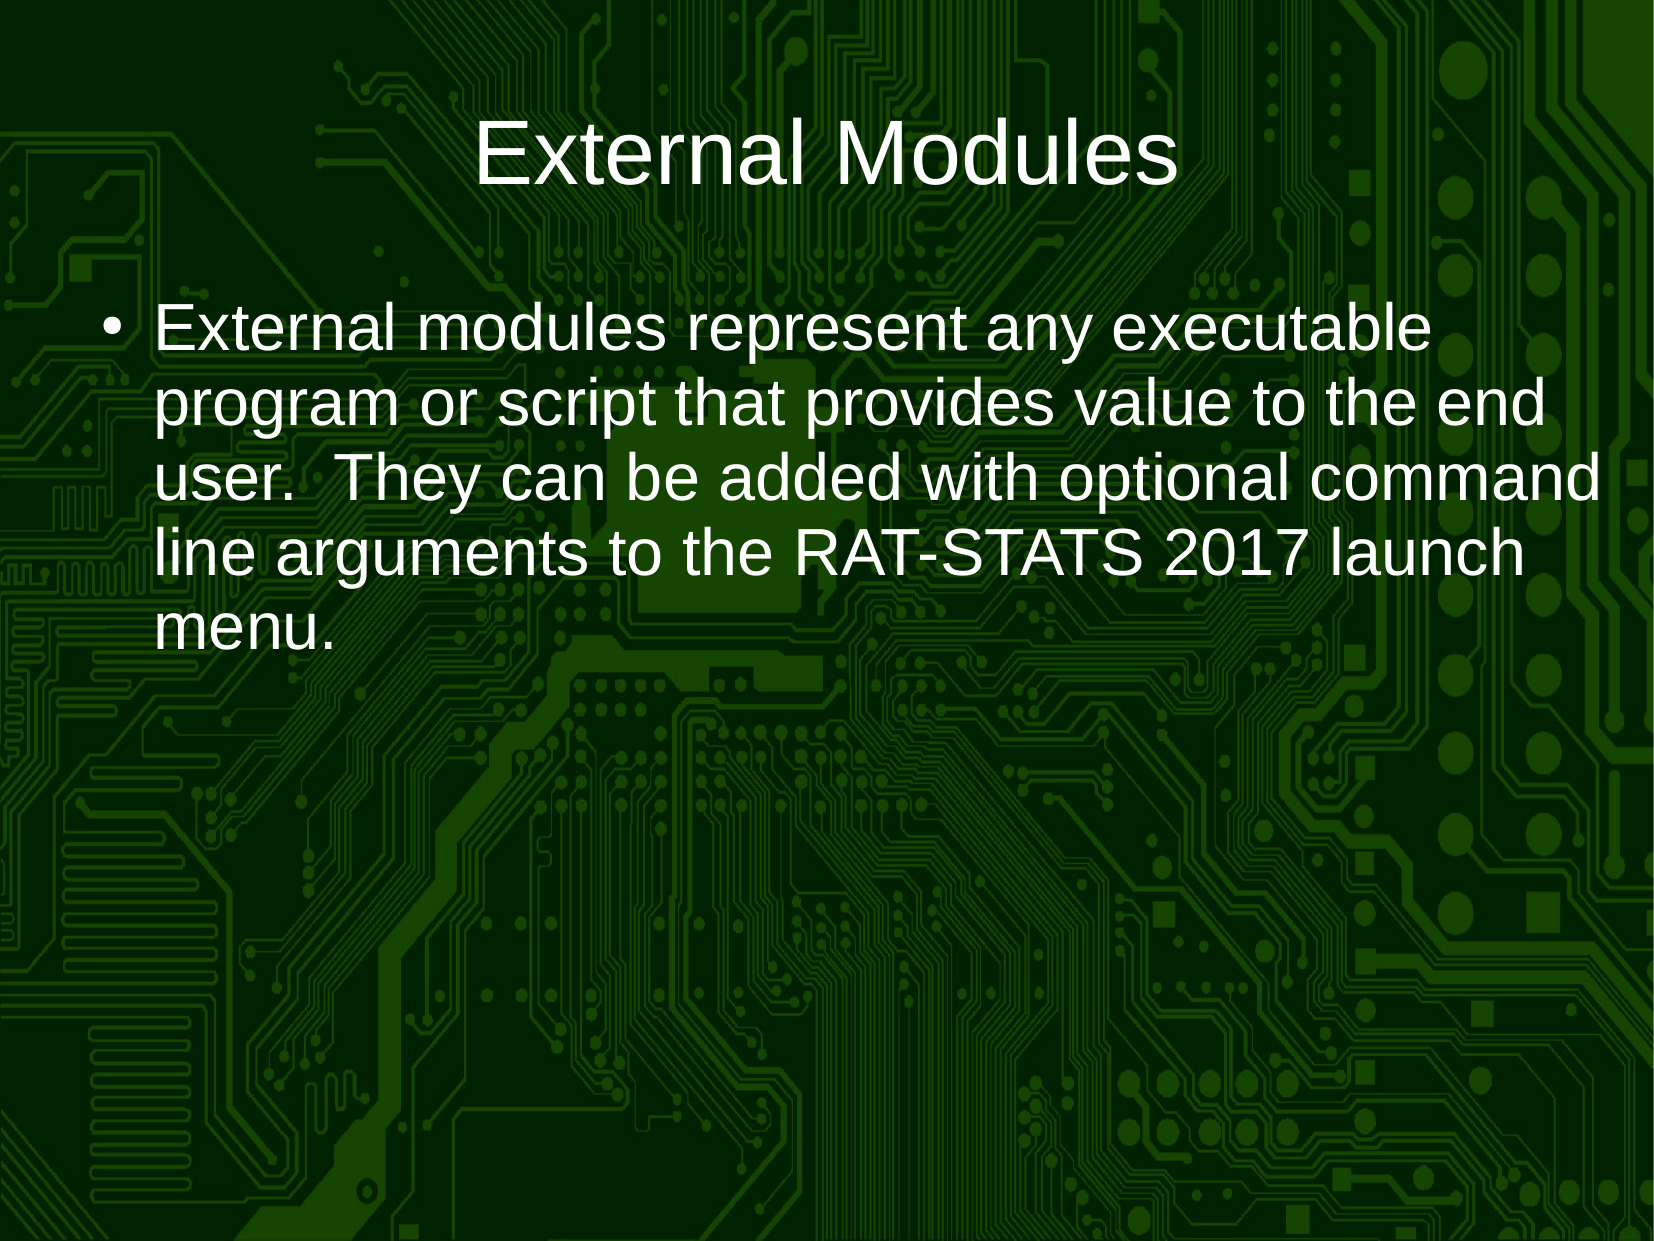

# External Modules
External modules represent any executable program or script that provides value to the end user. They can be added with optional command line arguments to the RAT-STATS 2017 launch menu.